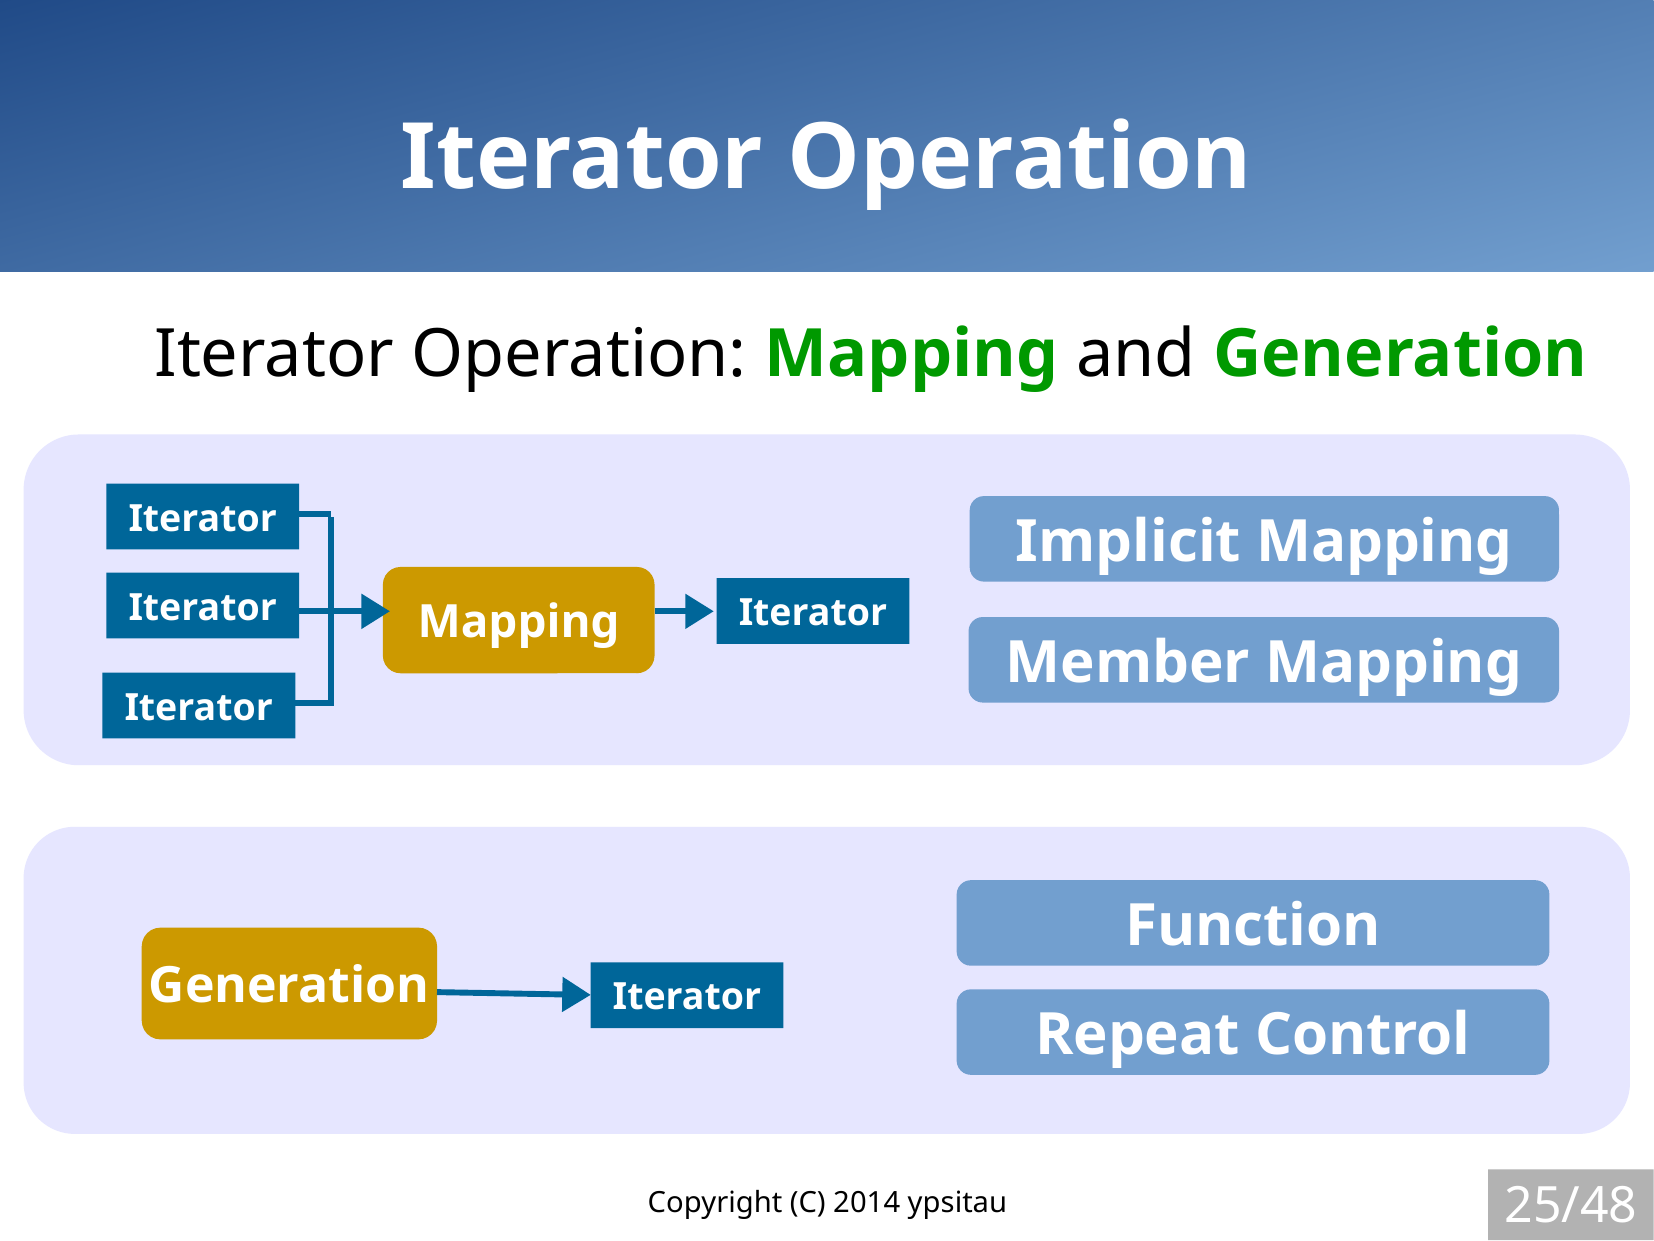

# Iterator Operation
Iterator Operation: Mapping and Generation
Iterator
Implicit Mapping
Mapping
Iterator
Iterator
Member Mapping
Iterator
Function
Generation
Iterator
Repeat Control
25
Copyright (C) 2014 ypsitau